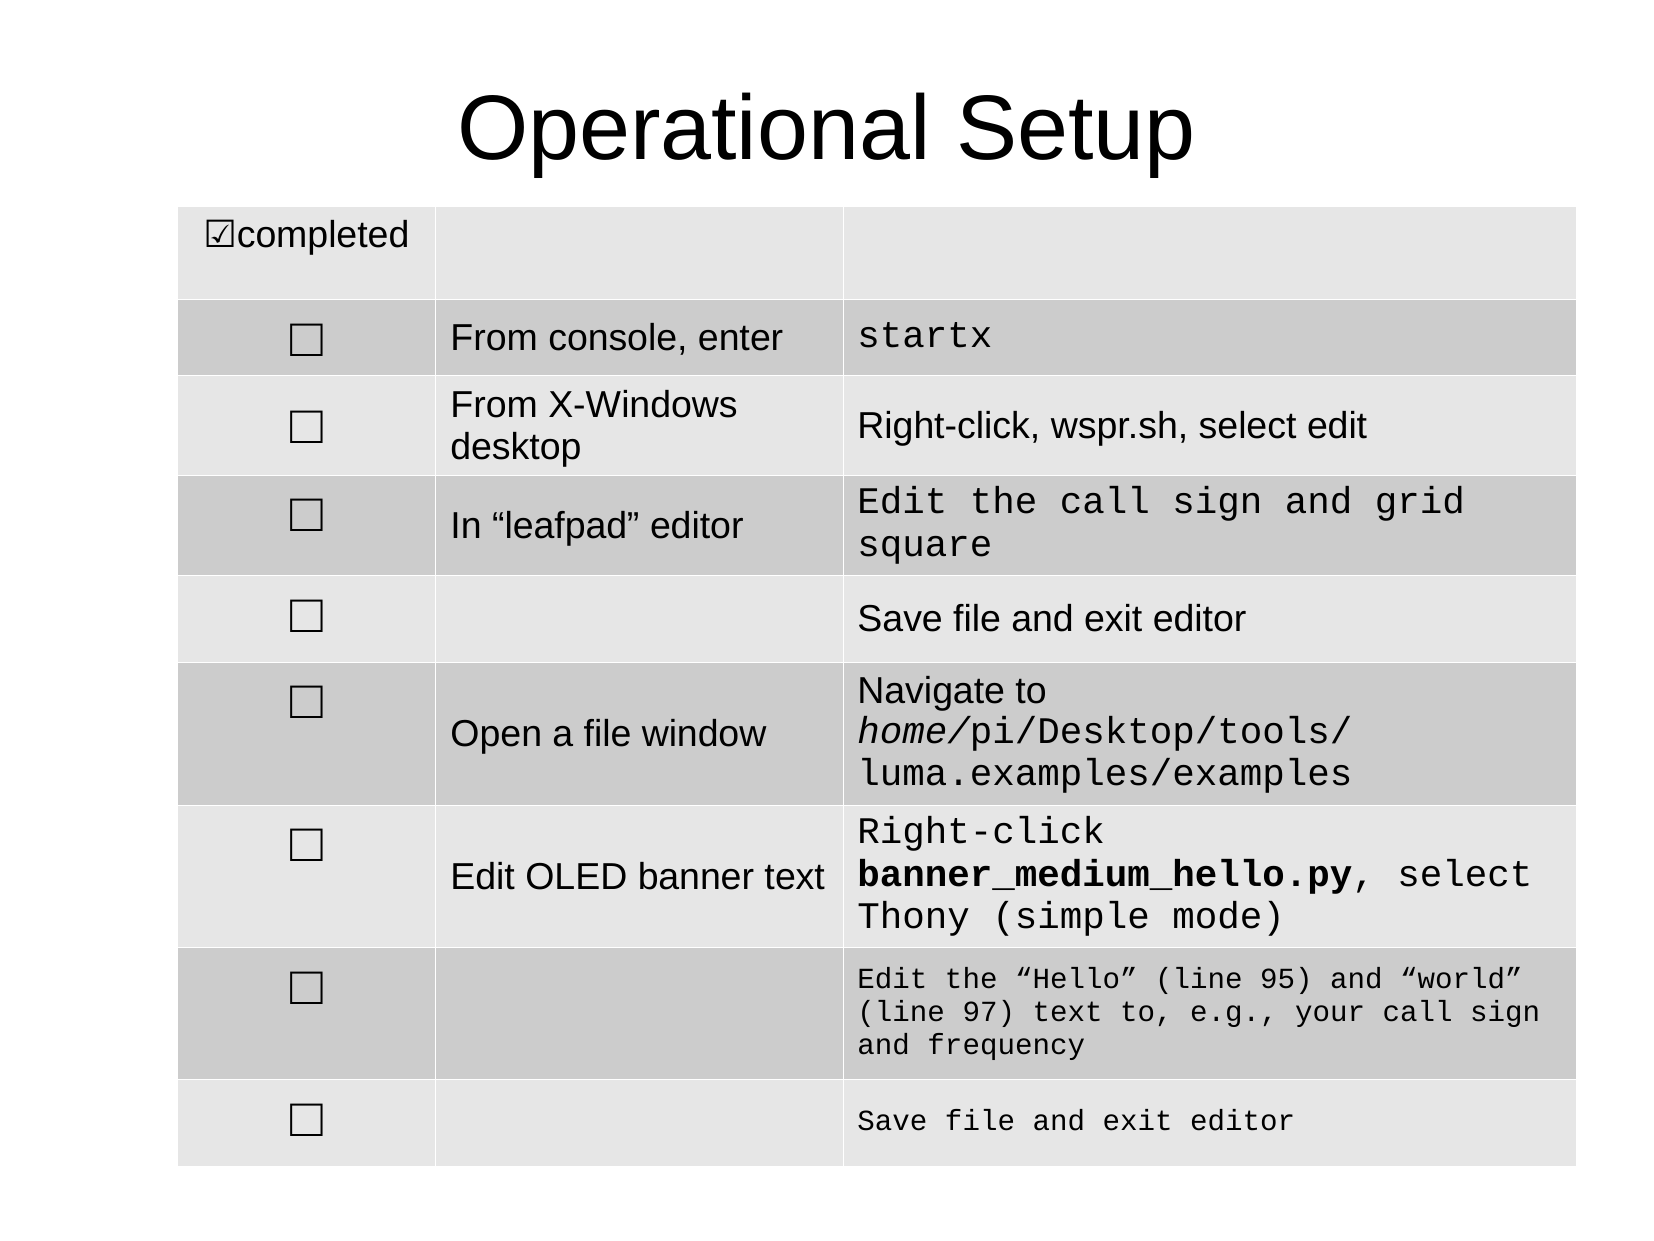

# Operational Setup
| ☑completed | | |
| --- | --- | --- |
| □ | From console, enter | startx |
| □ | From X-Windows desktop | Right-click, wspr.sh, select edit |
| □ | In “leafpad” editor | Edit the call sign and grid square |
| □ | | Save file and exit editor |
| □ | Open a file window | Navigate to home/pi/Desktop/tools/luma.examples/examples |
| □ | Edit OLED banner text | Right-click banner\_medium\_hello.py, select Thony (simple mode) |
| □ | | Edit the “Hello” (line 95) and “world” (line 97) text to, e.g., your call sign and frequency |
| □ | | Save file and exit editor |
(C)2019 AC8ES
19